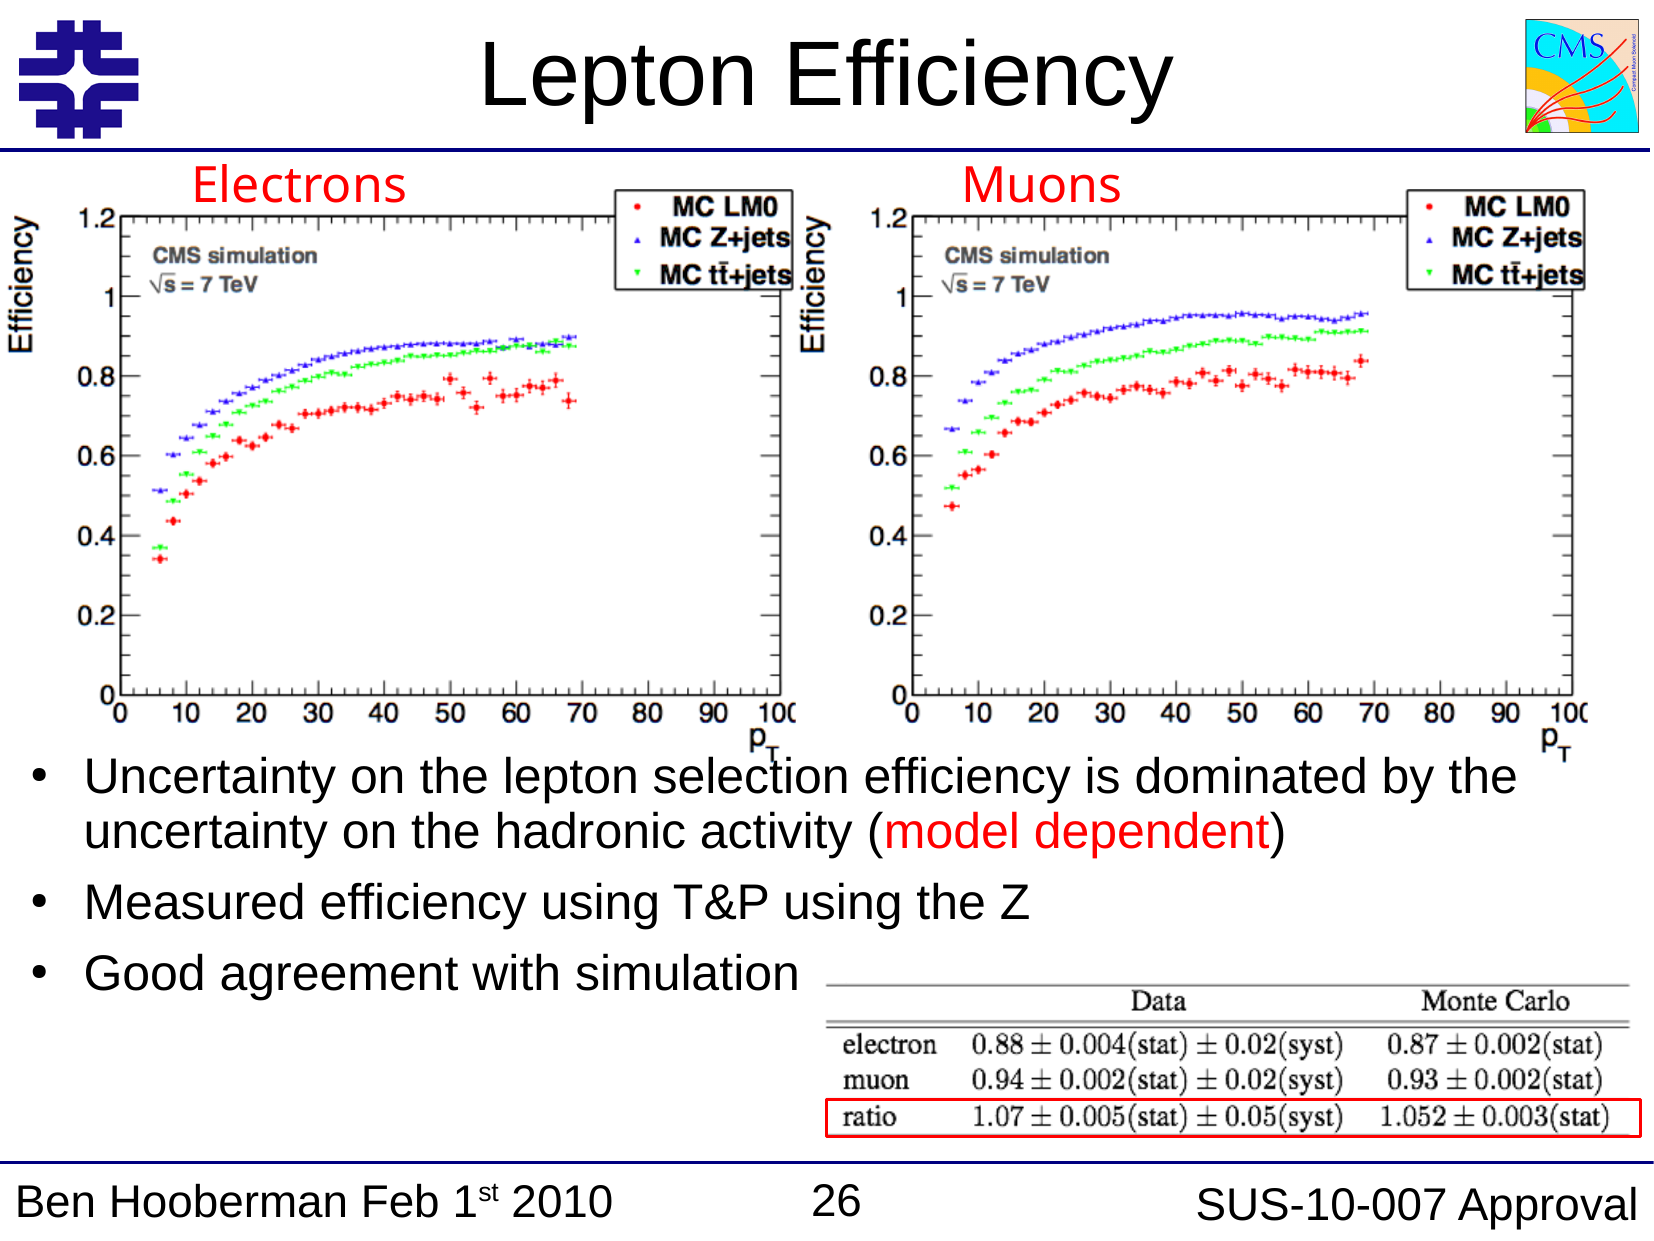

# Lepton Efficiency
Electrons
Muons
Uncertainty on the lepton selection efficiency is dominated by the uncertainty on the hadronic activity (model dependent)
Measured efficiency using T&P using the Z
Good agreement with simulation
26